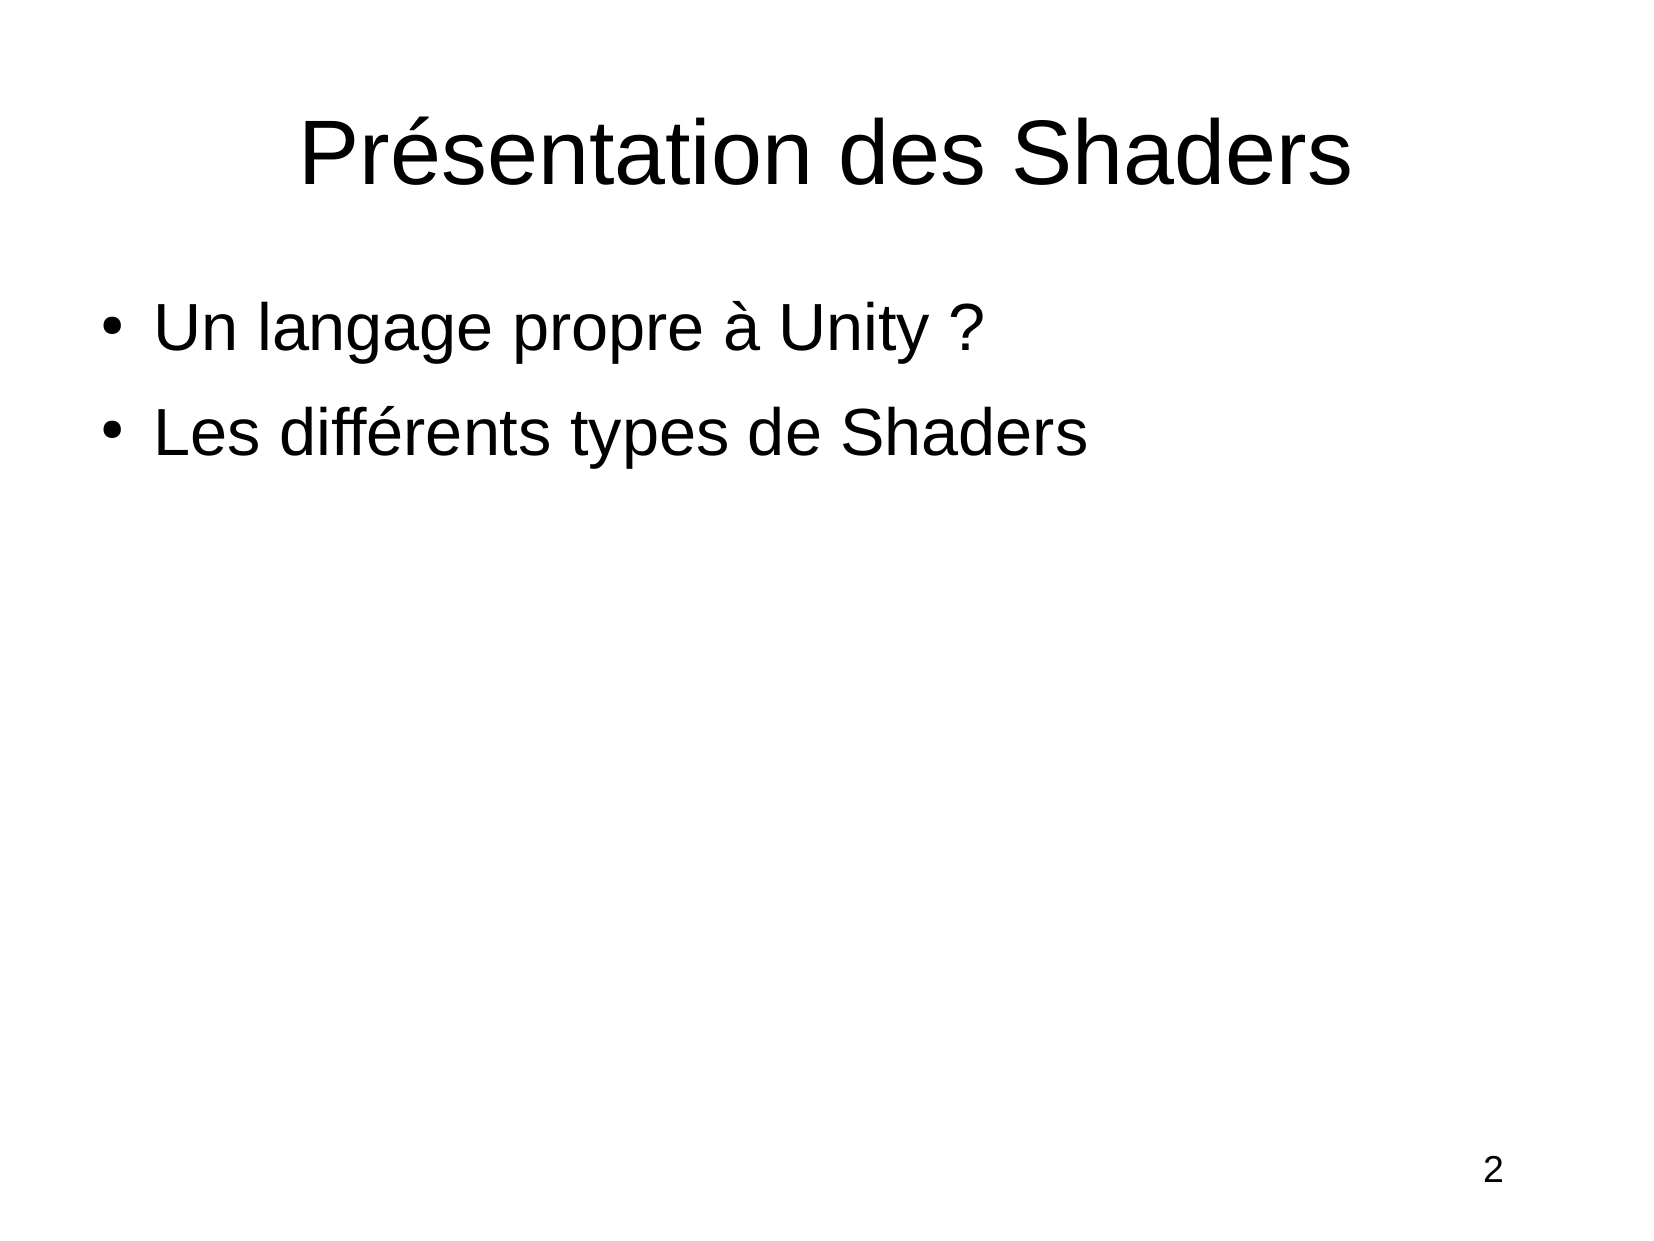

# Présentation des Shaders
Un langage propre à Unity ?
Les différents types de Shaders